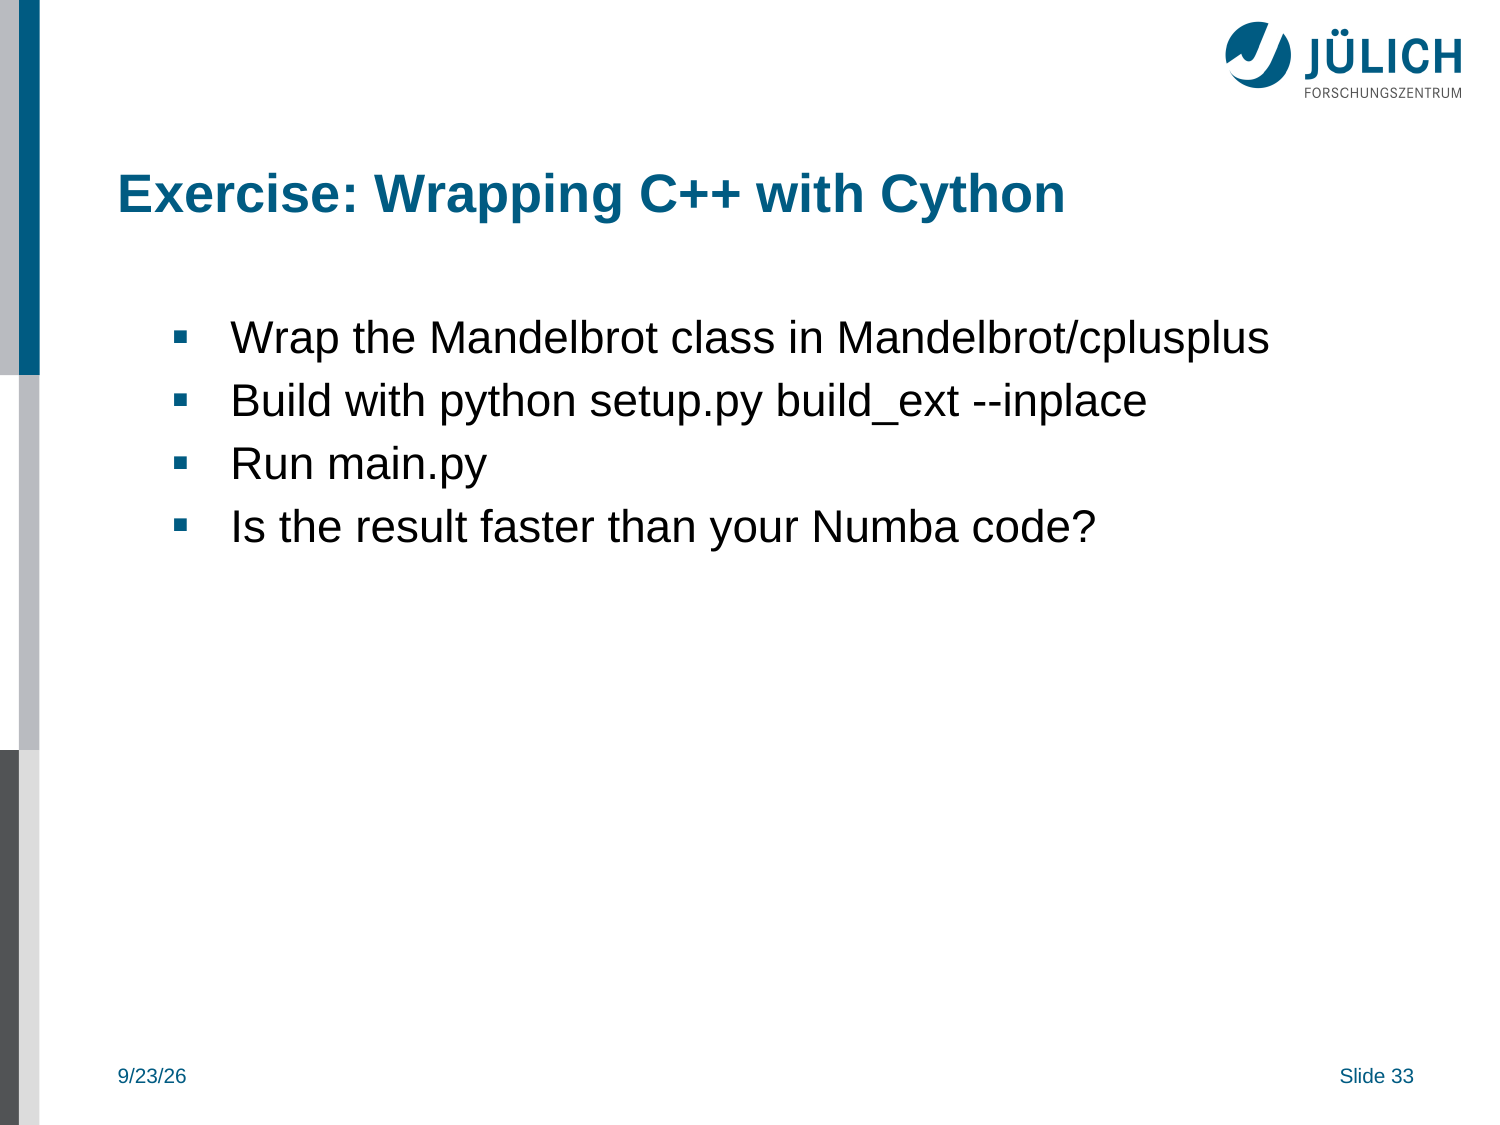

# Exercise: Wrapping C++ with Cython
Wrap the Mandelbrot class in Mandelbrot/cplusplus
Build with python setup.py build_ext --inplace
Run main.py
Is the result faster than your Numba code?